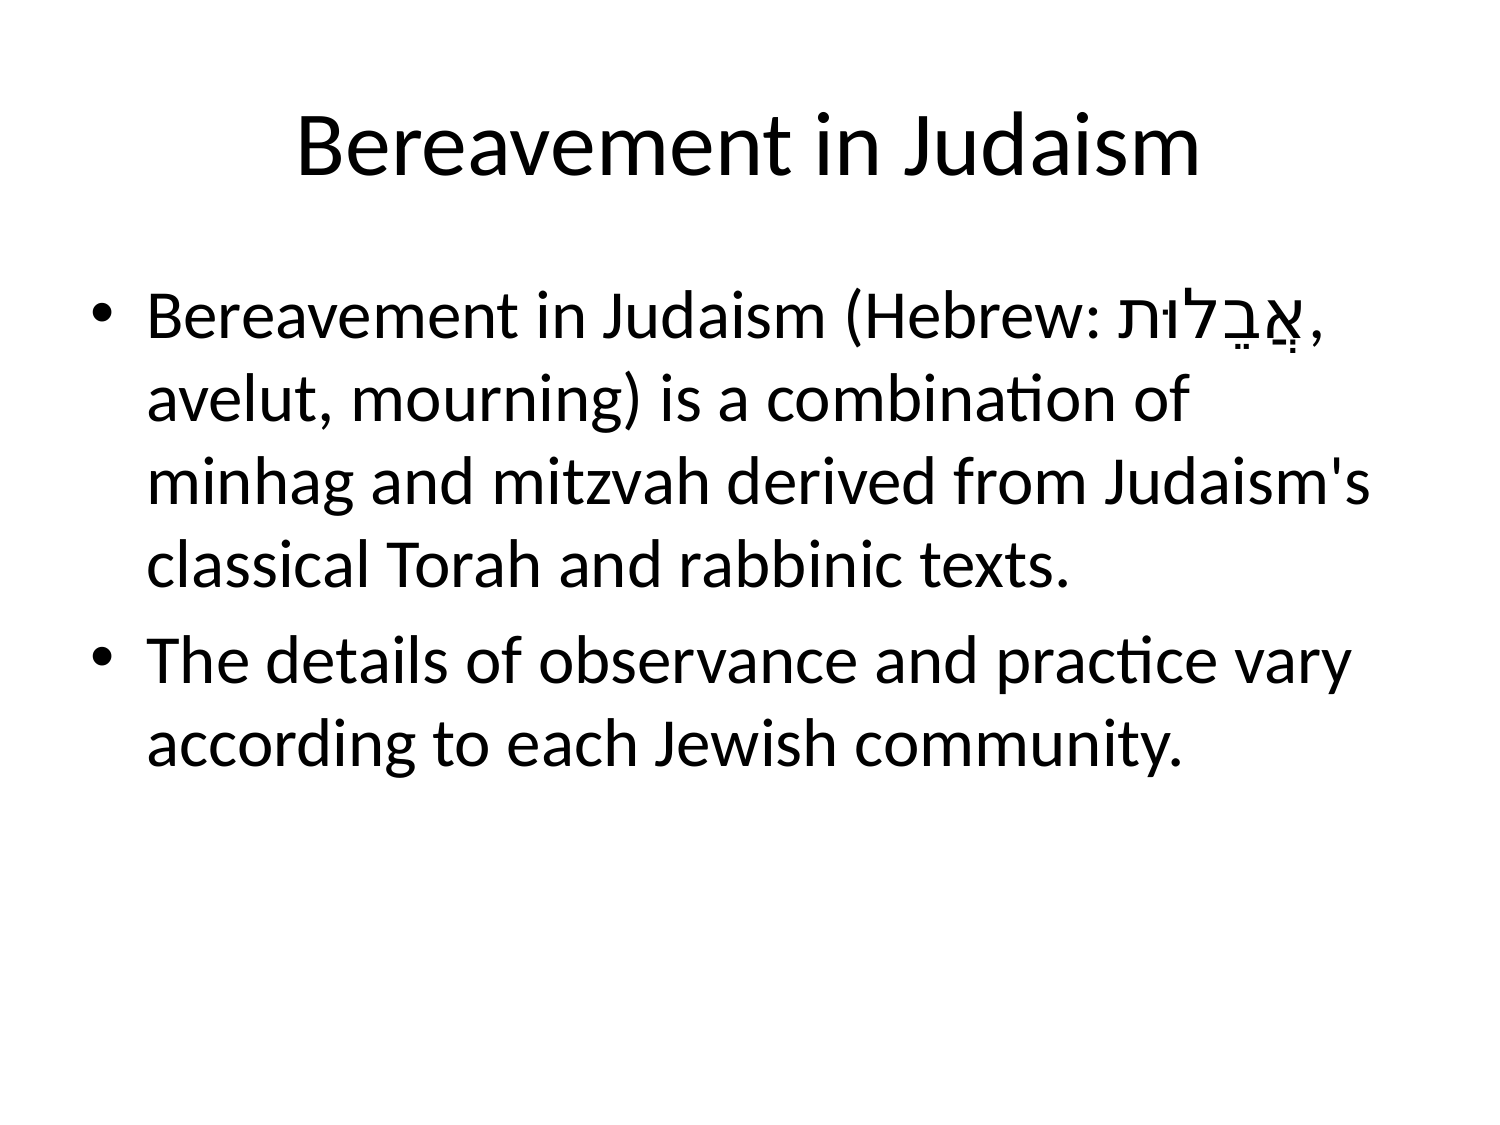

# Bereavement in Judaism
Bereavement in Judaism (Hebrew: אֲבֵלוּת, avelut, mourning) is a combination of minhag and mitzvah derived from Judaism's classical Torah and rabbinic texts.
The details of observance and practice vary according to each Jewish community.